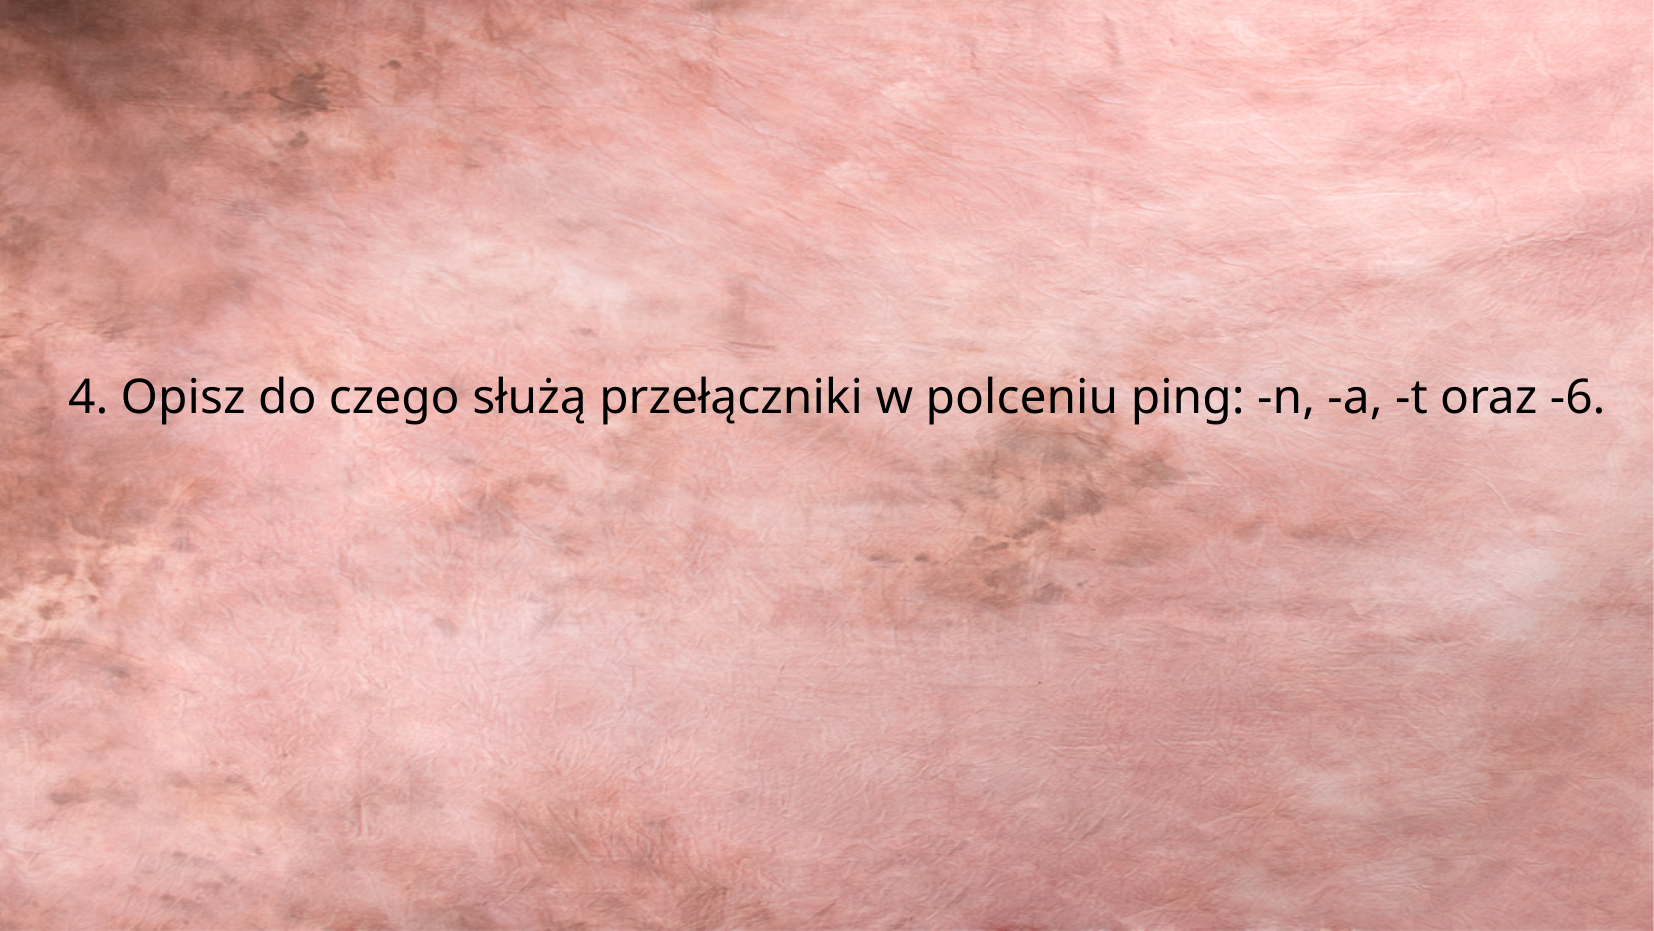

#
4. Opisz do czego służą przełączniki w polceniu ping: -n, -a, -t oraz -6.